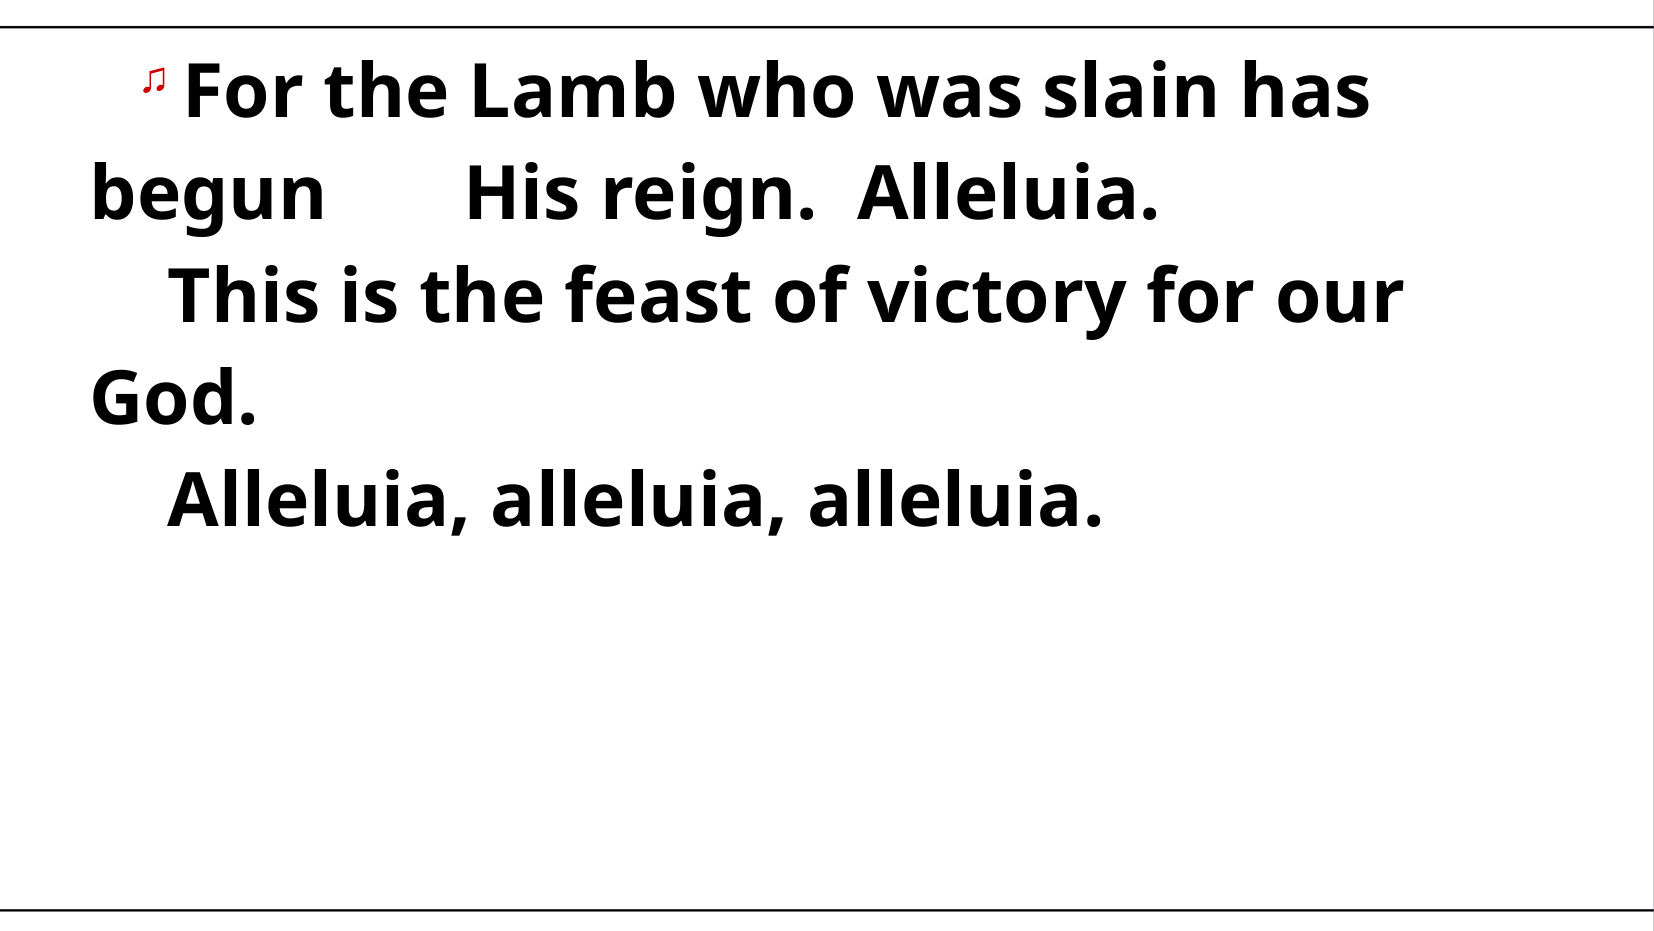

♫ For the Lamb who was slain has begun His reign. Alleluia.
 This is the feast of victory for our God.
 Alleluia, alleluia, alleluia.